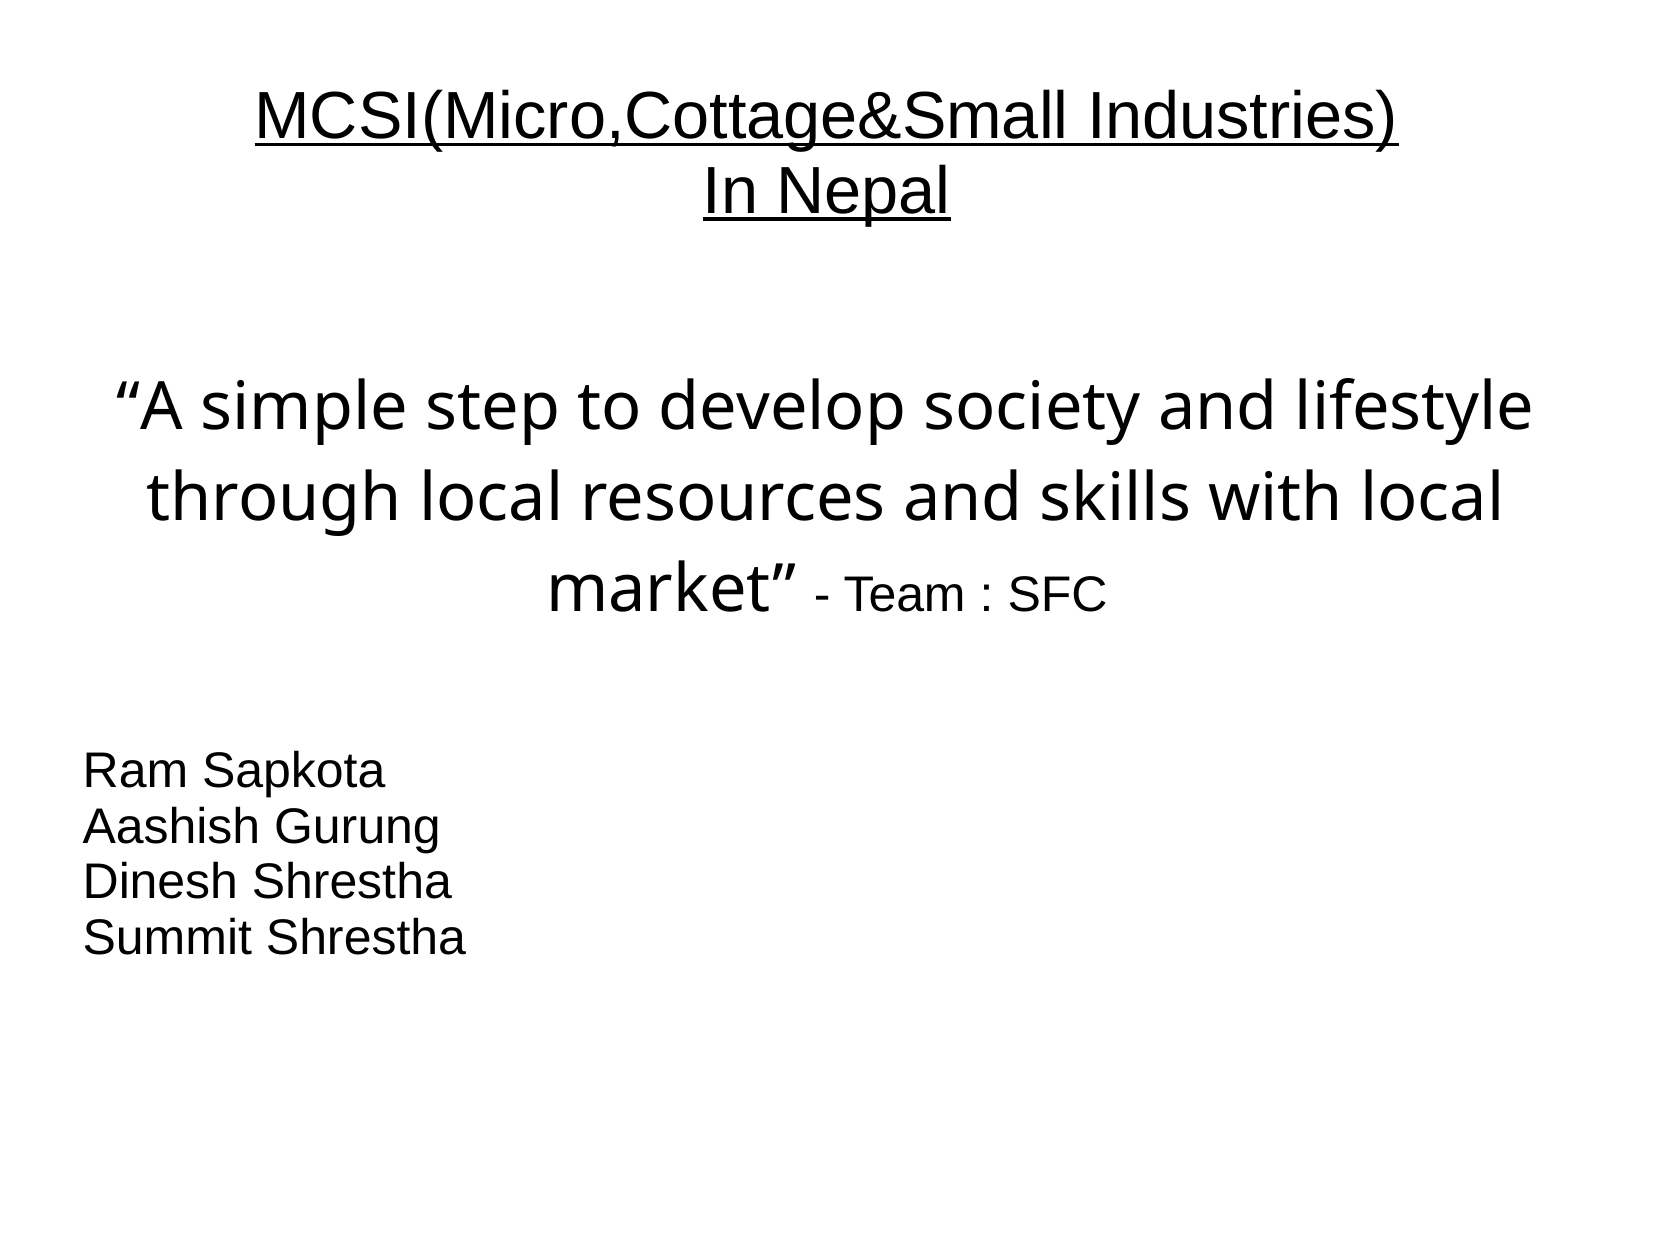

# MCSI(Micro,Cottage&Small Industries) In Nepal
“A simple step to develop society and lifestyle through local resources and skills with local market” - Team : SFC
Ram Sapkota
Aashish Gurung
Dinesh Shrestha
Summit Shrestha